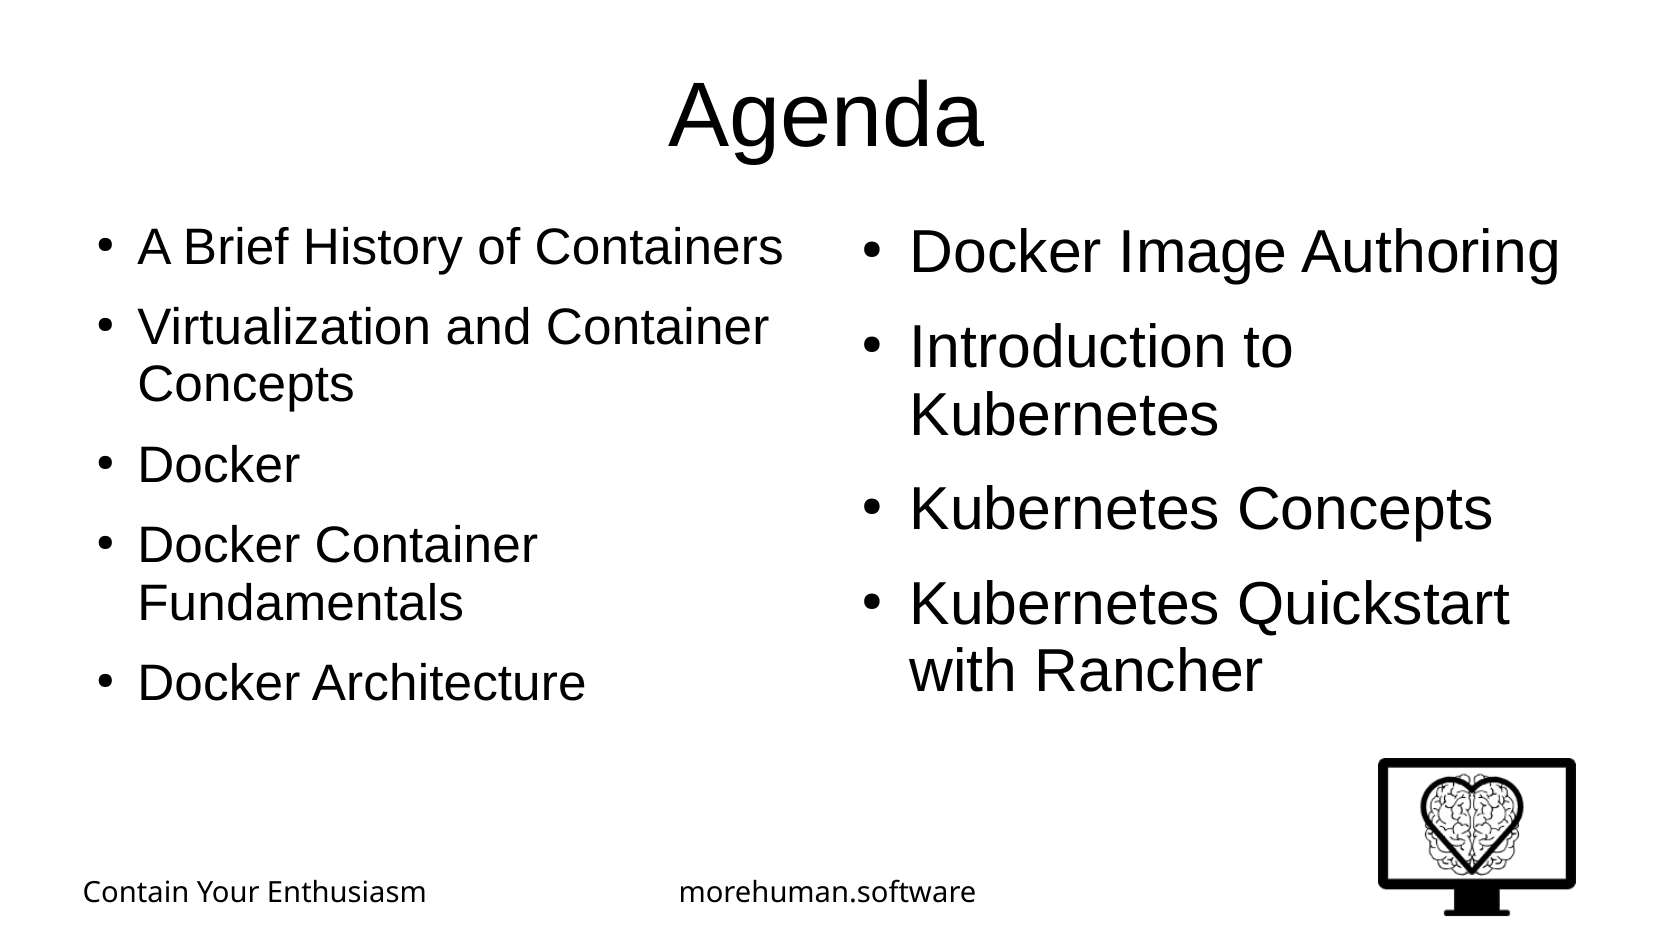

# Agenda
A Brief History of Containers
Virtualization and Container Concepts
Docker
Docker Container Fundamentals
Docker Architecture
Docker Image Authoring
Introduction to Kubernetes
Kubernetes Concepts
Kubernetes Quickstart with Rancher